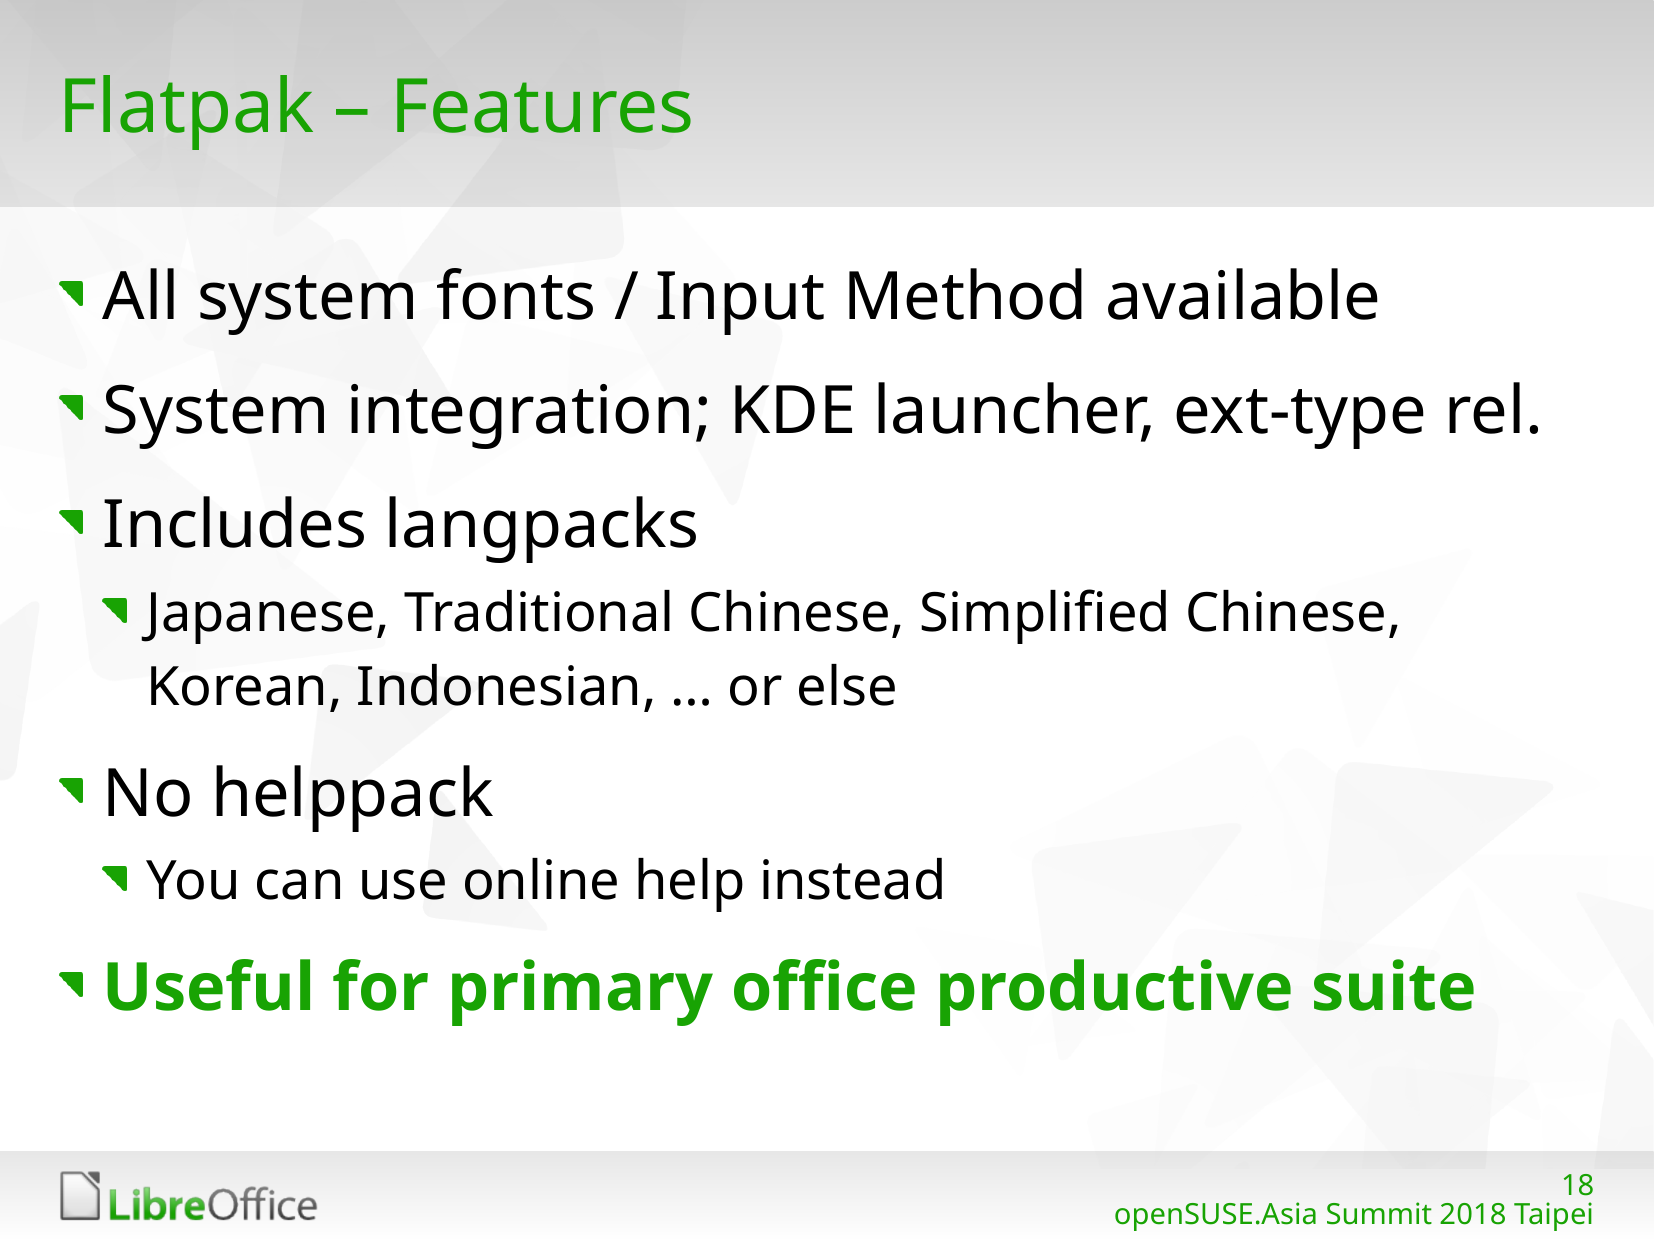

# Flatpak – Features
All system fonts / Input Method available
System integration; KDE launcher, ext-type rel.
Includes langpacks
Japanese, Traditional Chinese, Simplified Chinese, Korean, Indonesian, … or else
No helppack
You can use online help instead
Useful for primary office productive suite
18
openSUSE.Asia Summit 2018 Taipei